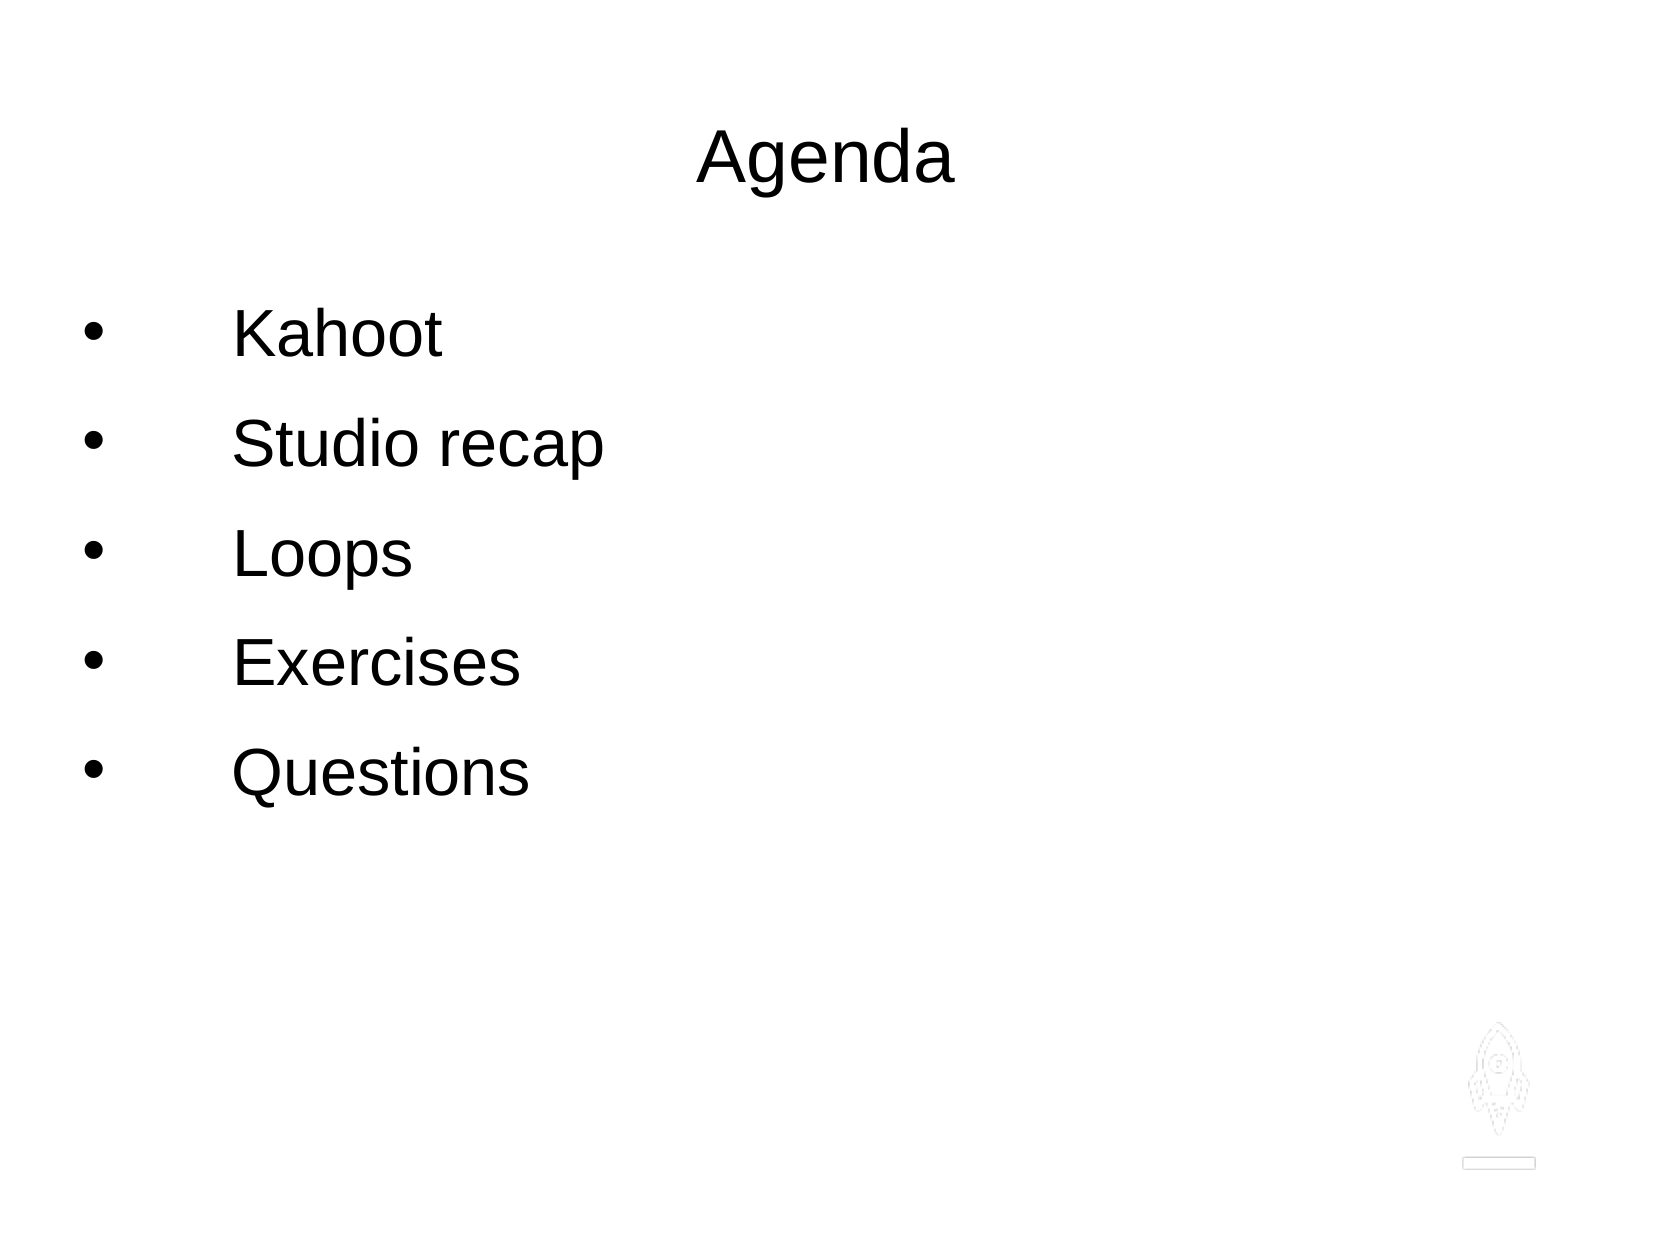

Housekeeping
# Agenda
 Tech Jobs Persistent: DUE TODAY!!
	Kahoot
 Studio recap
	Loops
	Exercises
 Questions